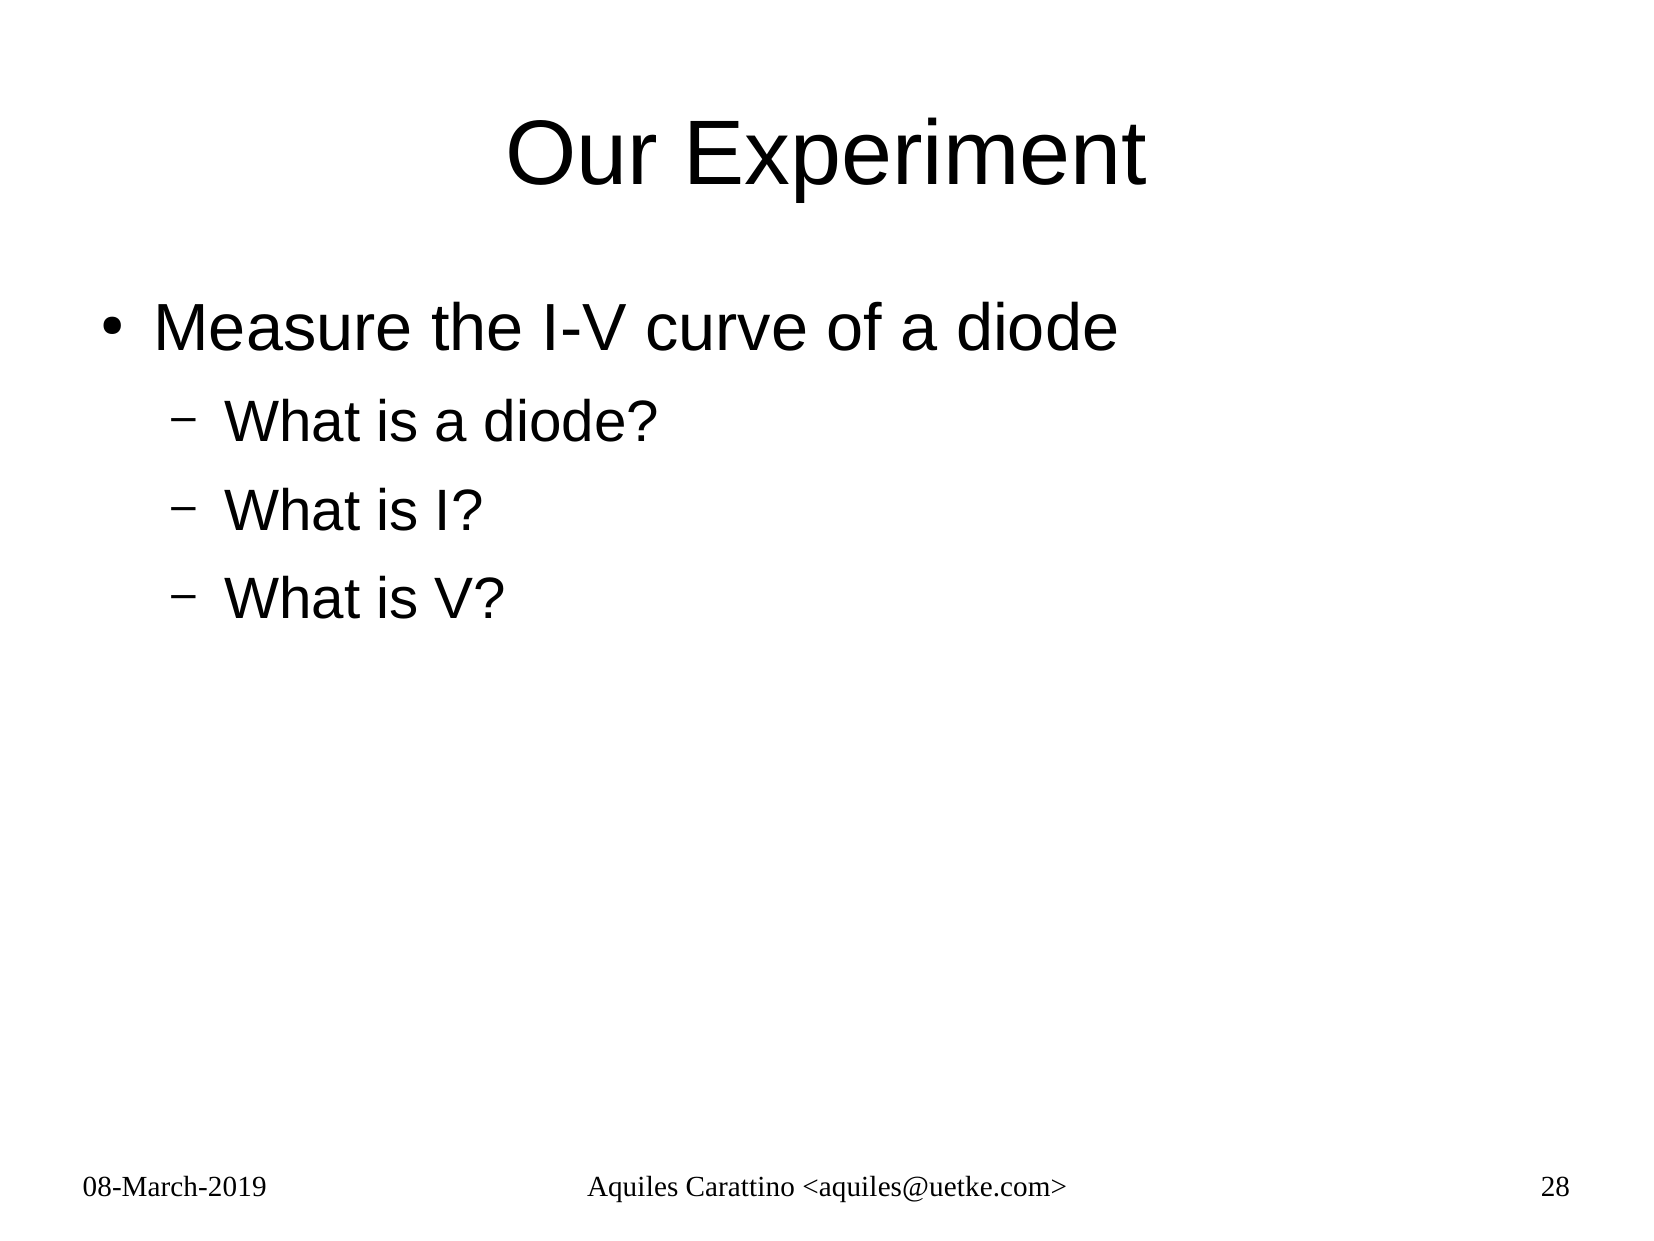

# Our Experiment
Measure the I-V curve of a diode
What is a diode?
What is I?
What is V?
08-March-2019
Aquiles Carattino <aquiles@uetke.com>
28